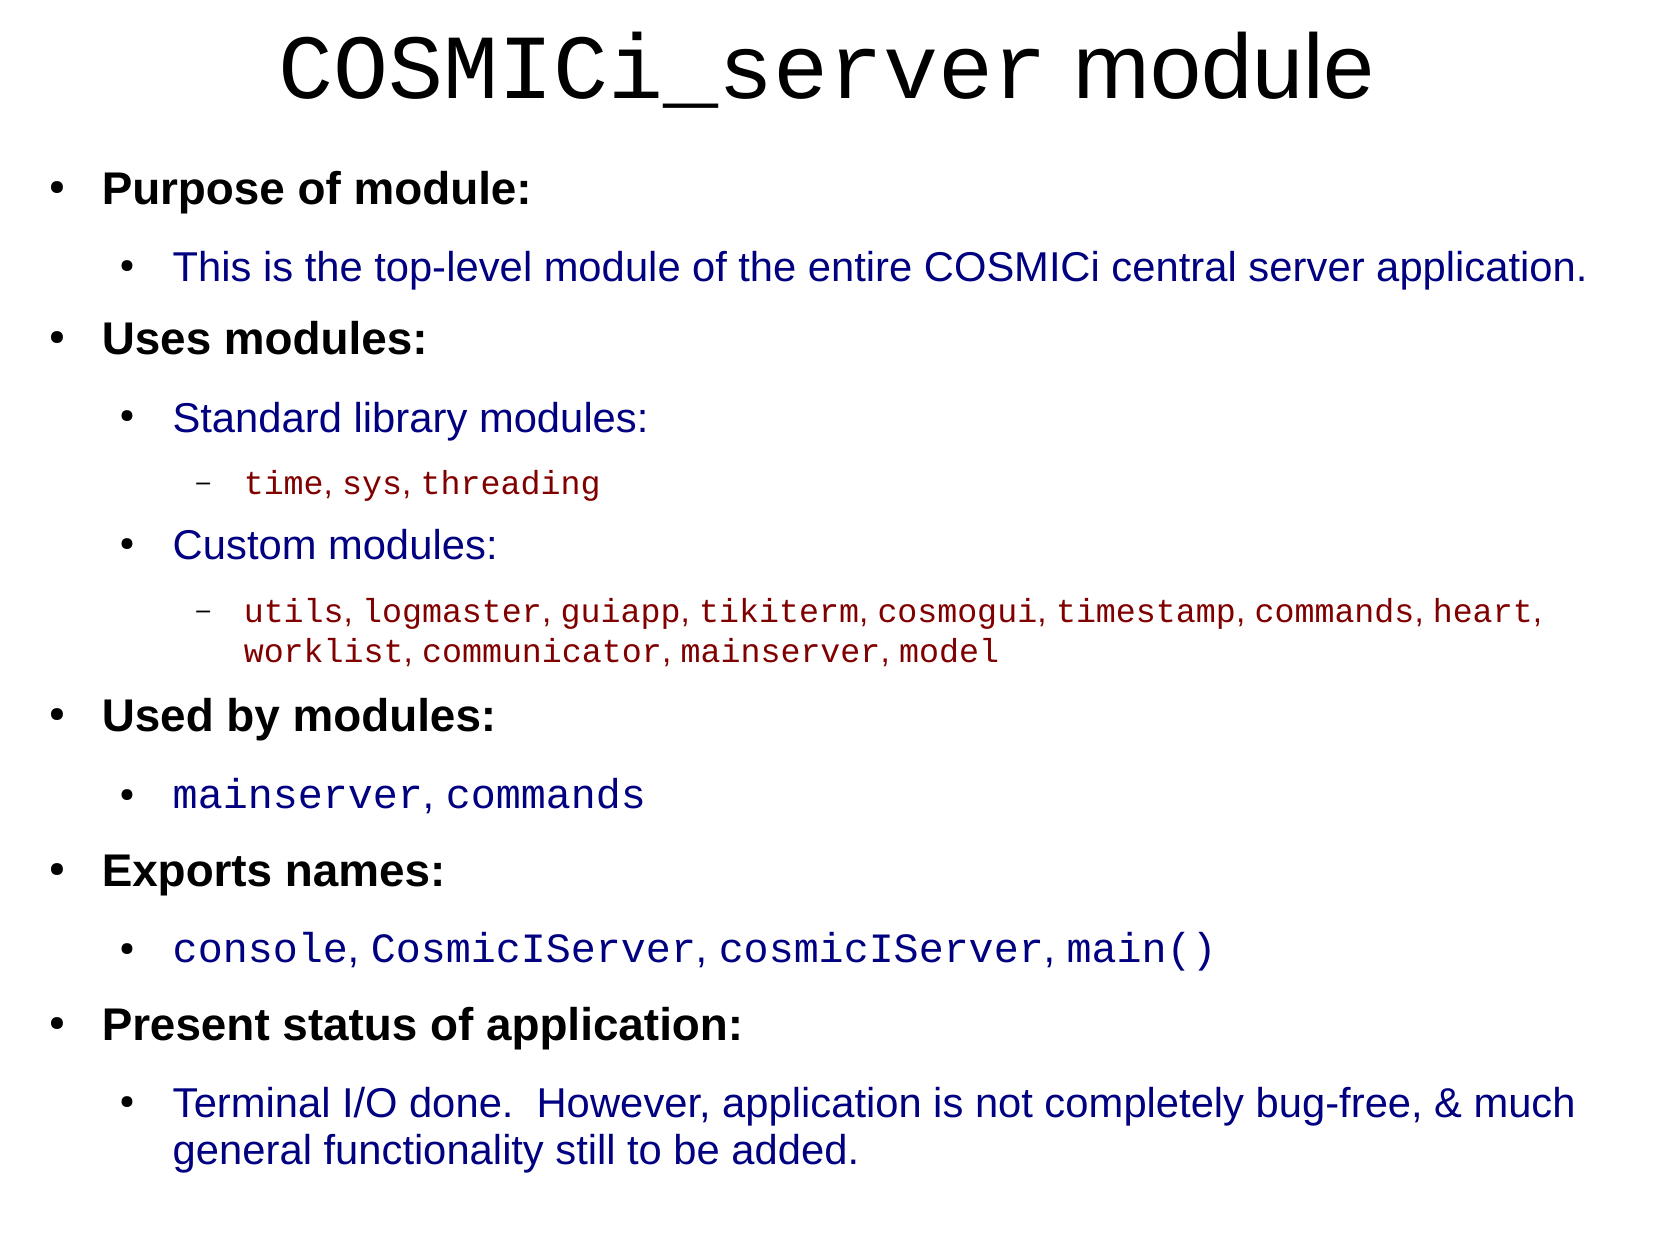

# COSMICi_server module
Purpose of module:
This is the top-level module of the entire COSMICi central server application.
Uses modules:
Standard library modules:
time, sys, threading
Custom modules:
utils, logmaster, guiapp, tikiterm, cosmogui, timestamp, commands, heart, worklist, communicator, mainserver, model
Used by modules:
mainserver, commands
Exports names:
console, CosmicIServer, cosmicIServer, main()
Present status of application:
Terminal I/O done. However, application is not completely bug-free, & much general functionality still to be added.